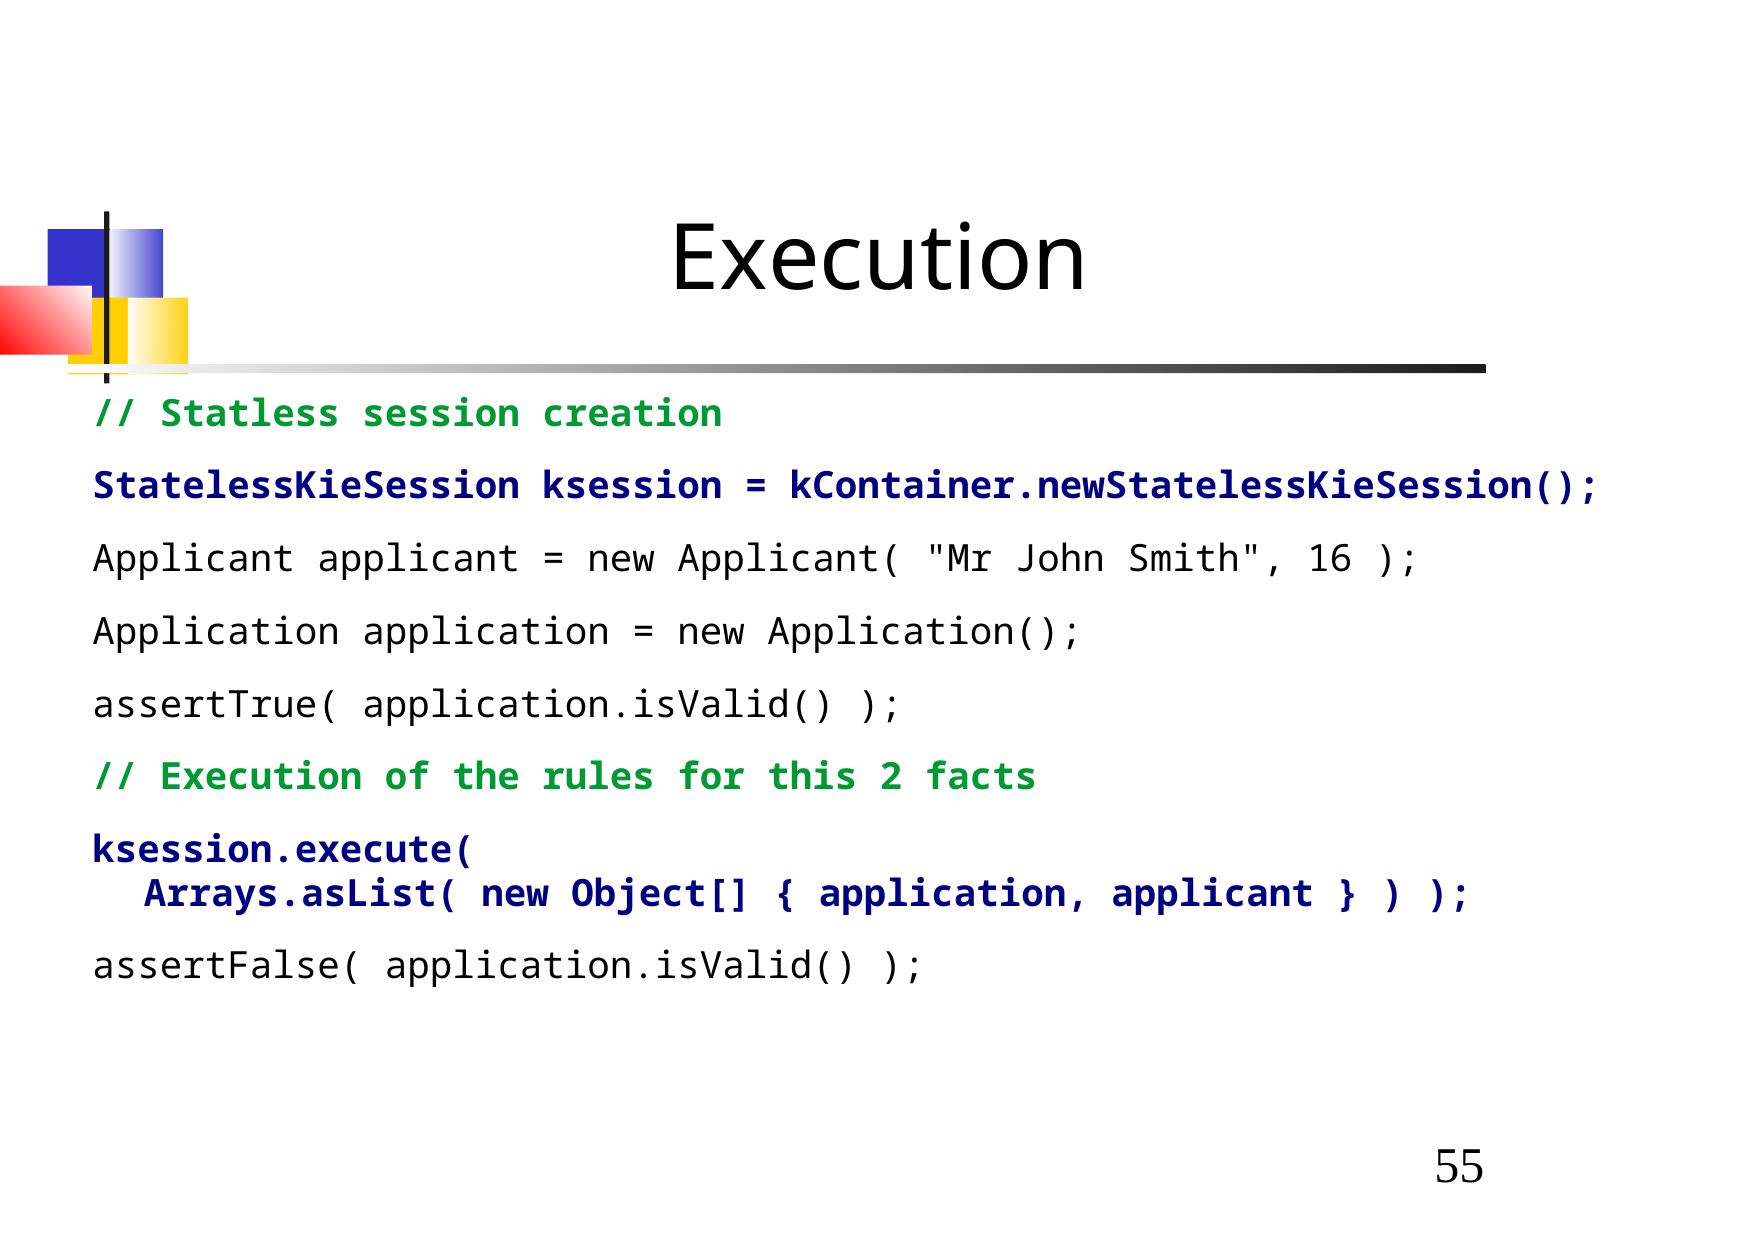

# Execution
// Statless session creation
StatelessKieSession ksession = kContainer.newStatelessKieSession();
Applicant applicant = new Applicant( "Mr John Smith", 16 );
Application application = new Application();
assertTrue( application.isValid() );
// Execution of the rules for this 2 facts
ksession.execute(
Arrays.asList( new Object[] { application, applicant } ) );
assertFalse( application.isValid() );